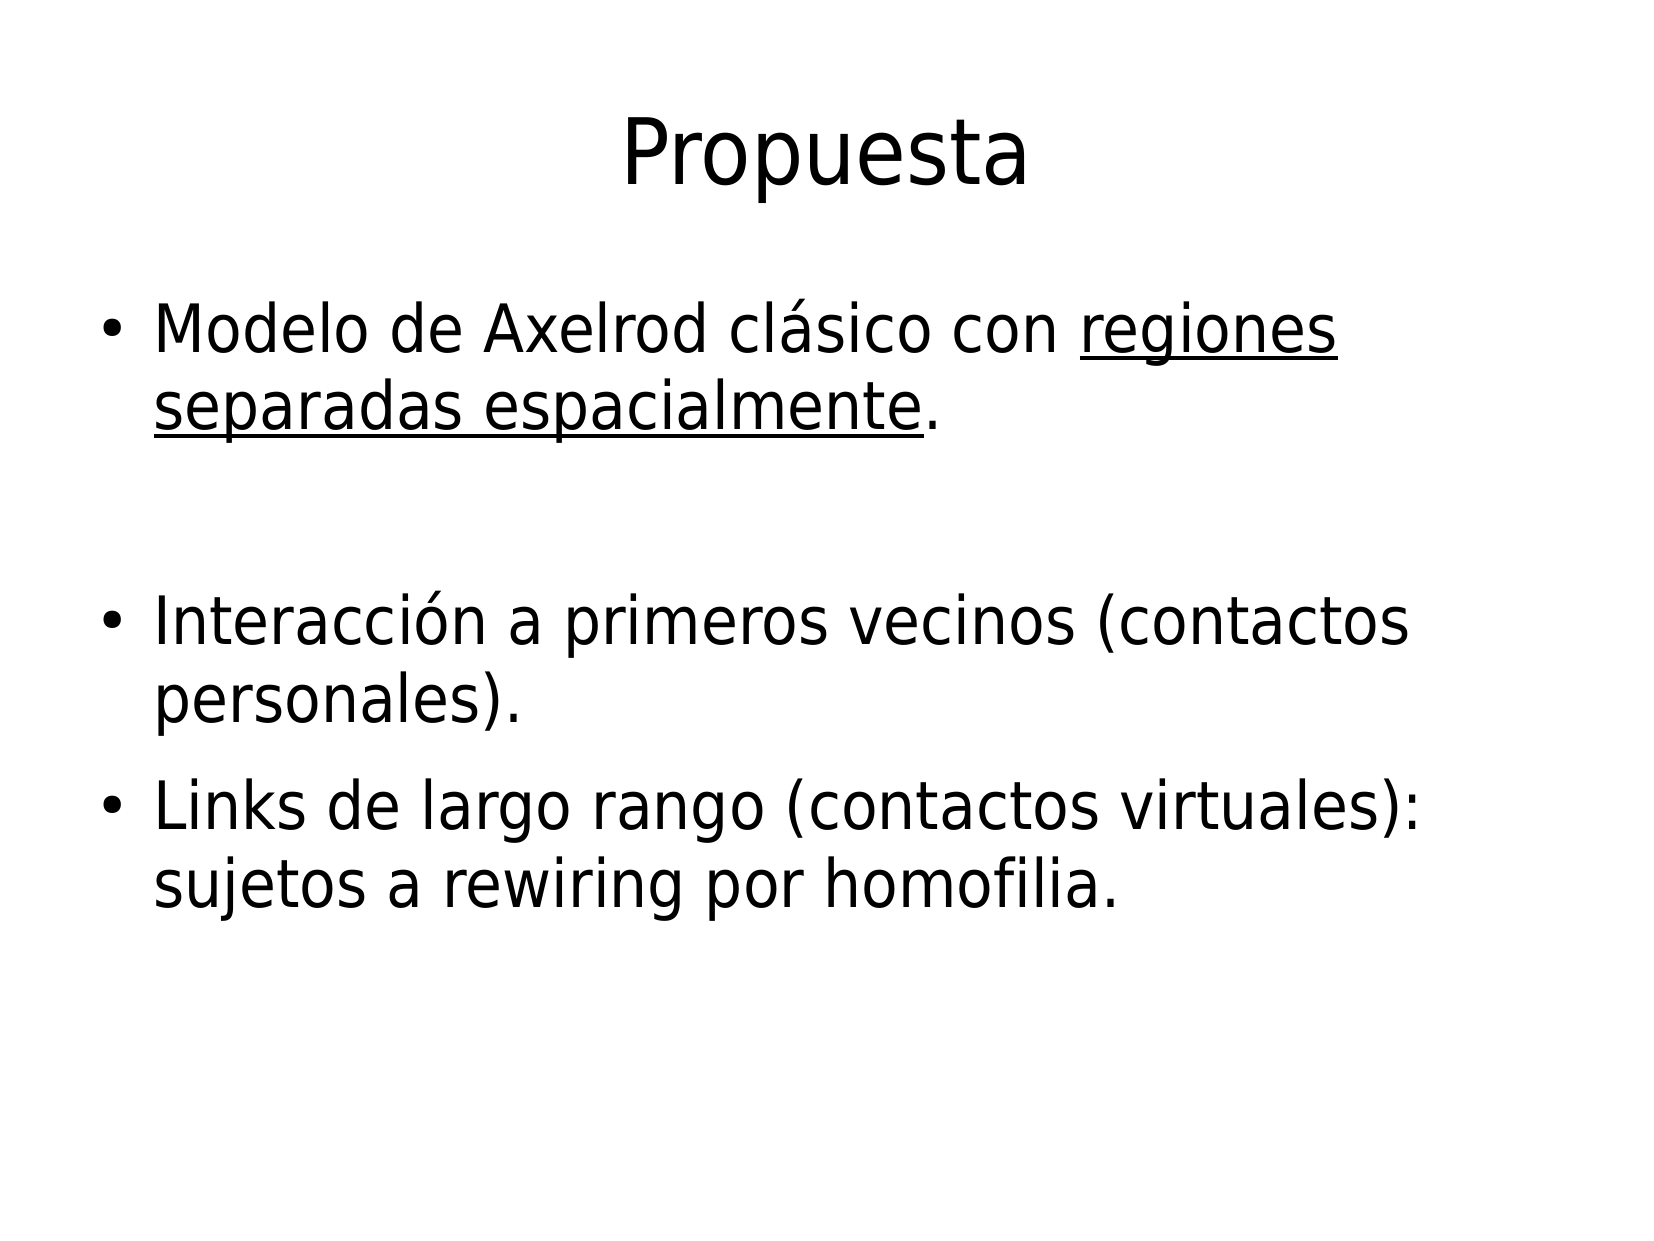

# Propuesta
Modelo de Axelrod clásico con regiones separadas espacialmente.
Interacción a primeros vecinos (contactos personales).
Links de largo rango (contactos virtuales): sujetos a rewiring por homofilia.